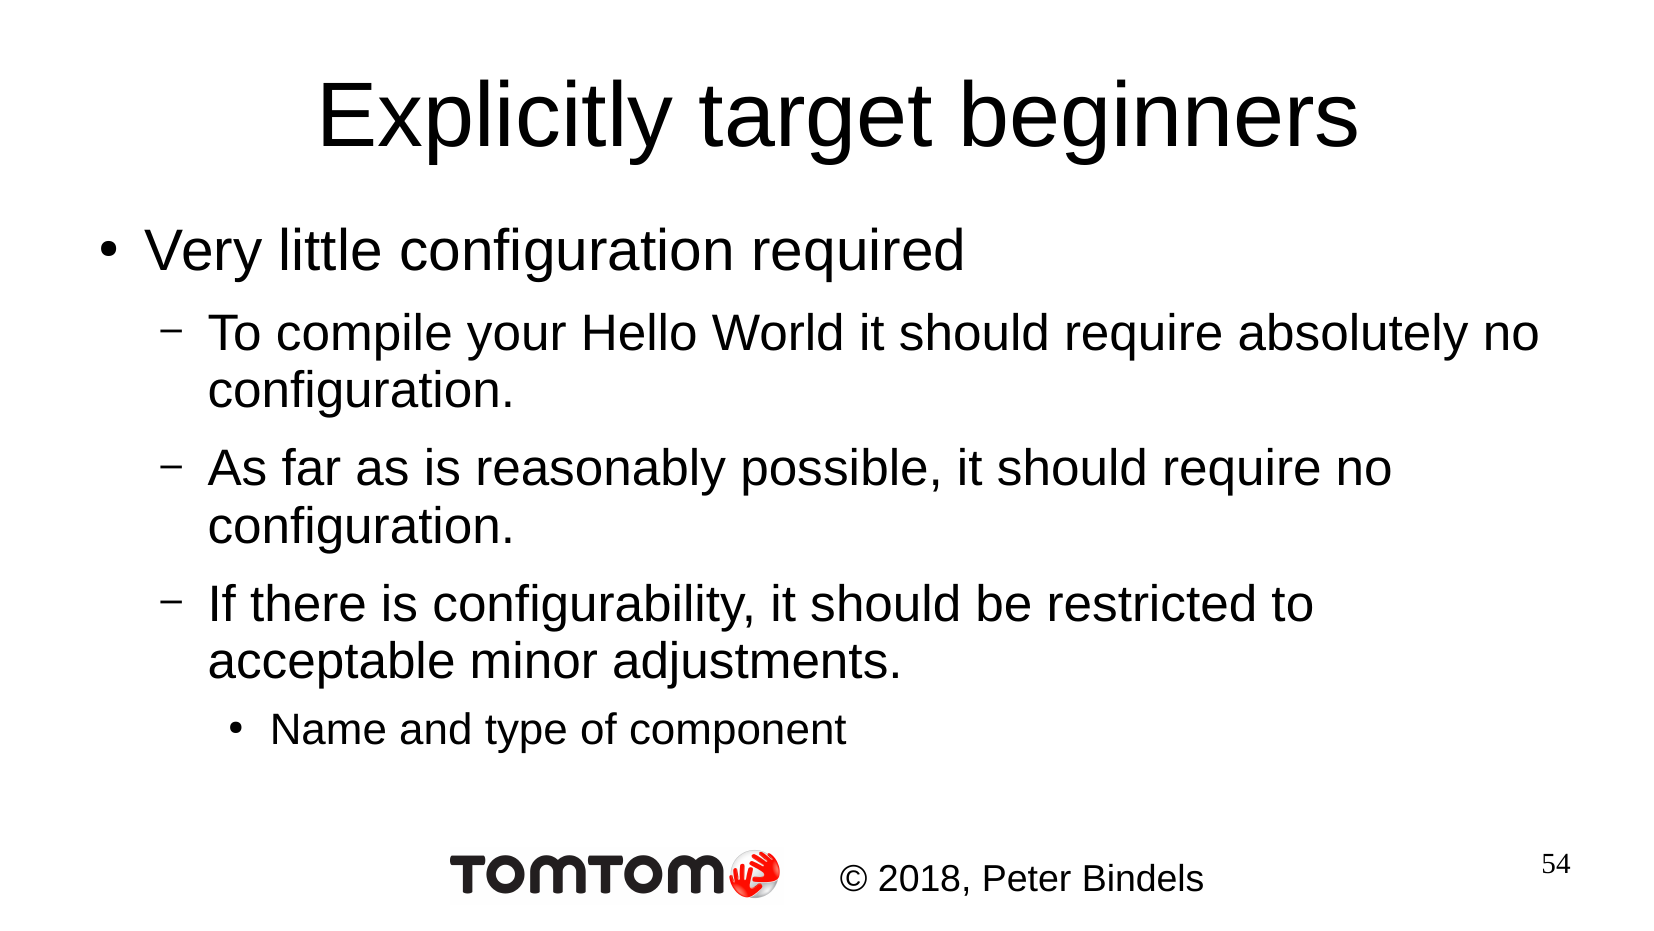

# Explicitly target beginners
Very little configuration required
To compile your Hello World it should require absolutely no configuration.
As far as is reasonably possible, it should require no configuration.
If there is configurability, it should be restricted to acceptable minor adjustments.
Name and type of component
54